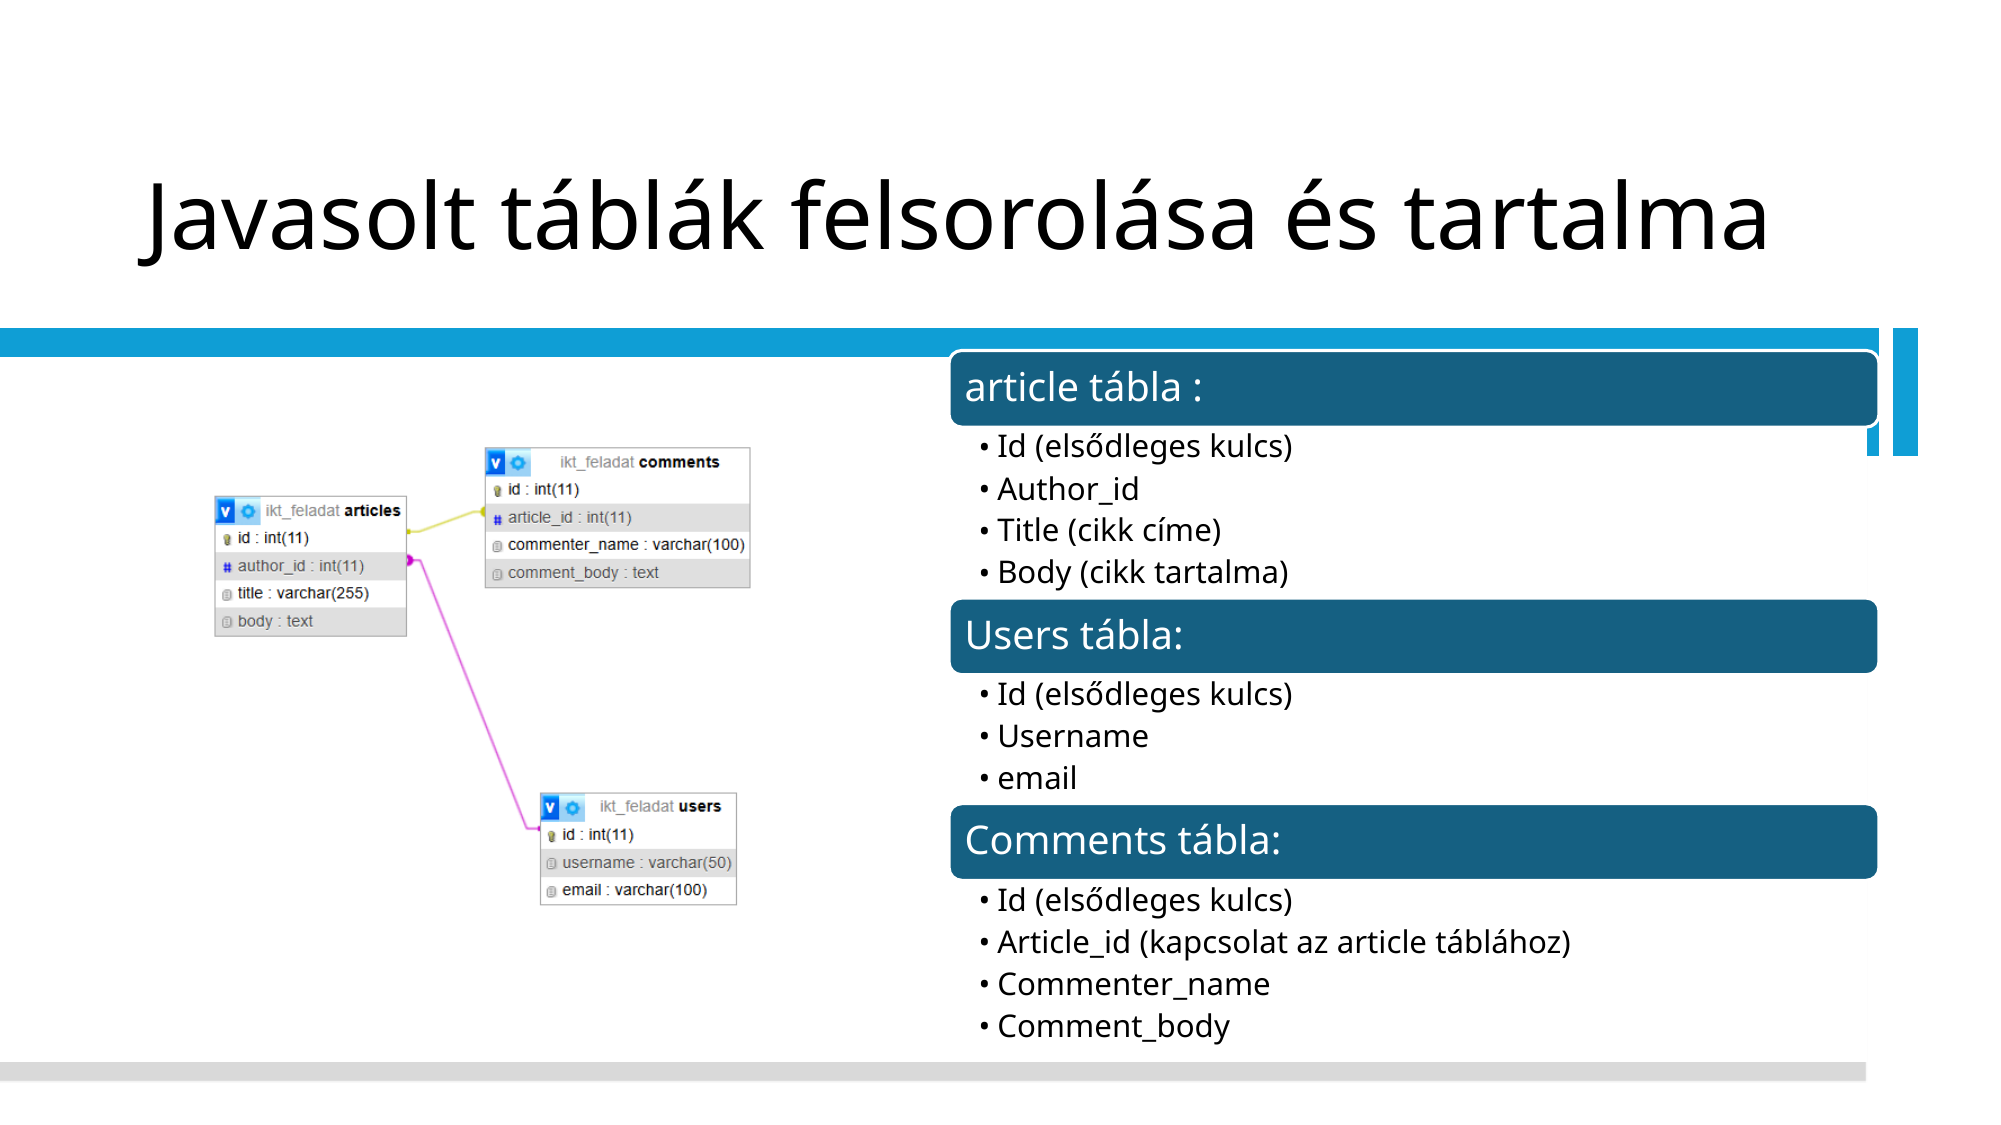

# Javasolt táblák felsorolása és tartalma
article tábla :
Id (elsődleges kulcs)
Author_id
Title (cikk címe)
Body (cikk tartalma)
Users tábla:
Id (elsődleges kulcs)
Username
email
Comments tábla:
Id (elsődleges kulcs)
Article_id (kapcsolat az article táblához)
Commenter_name
Comment_body